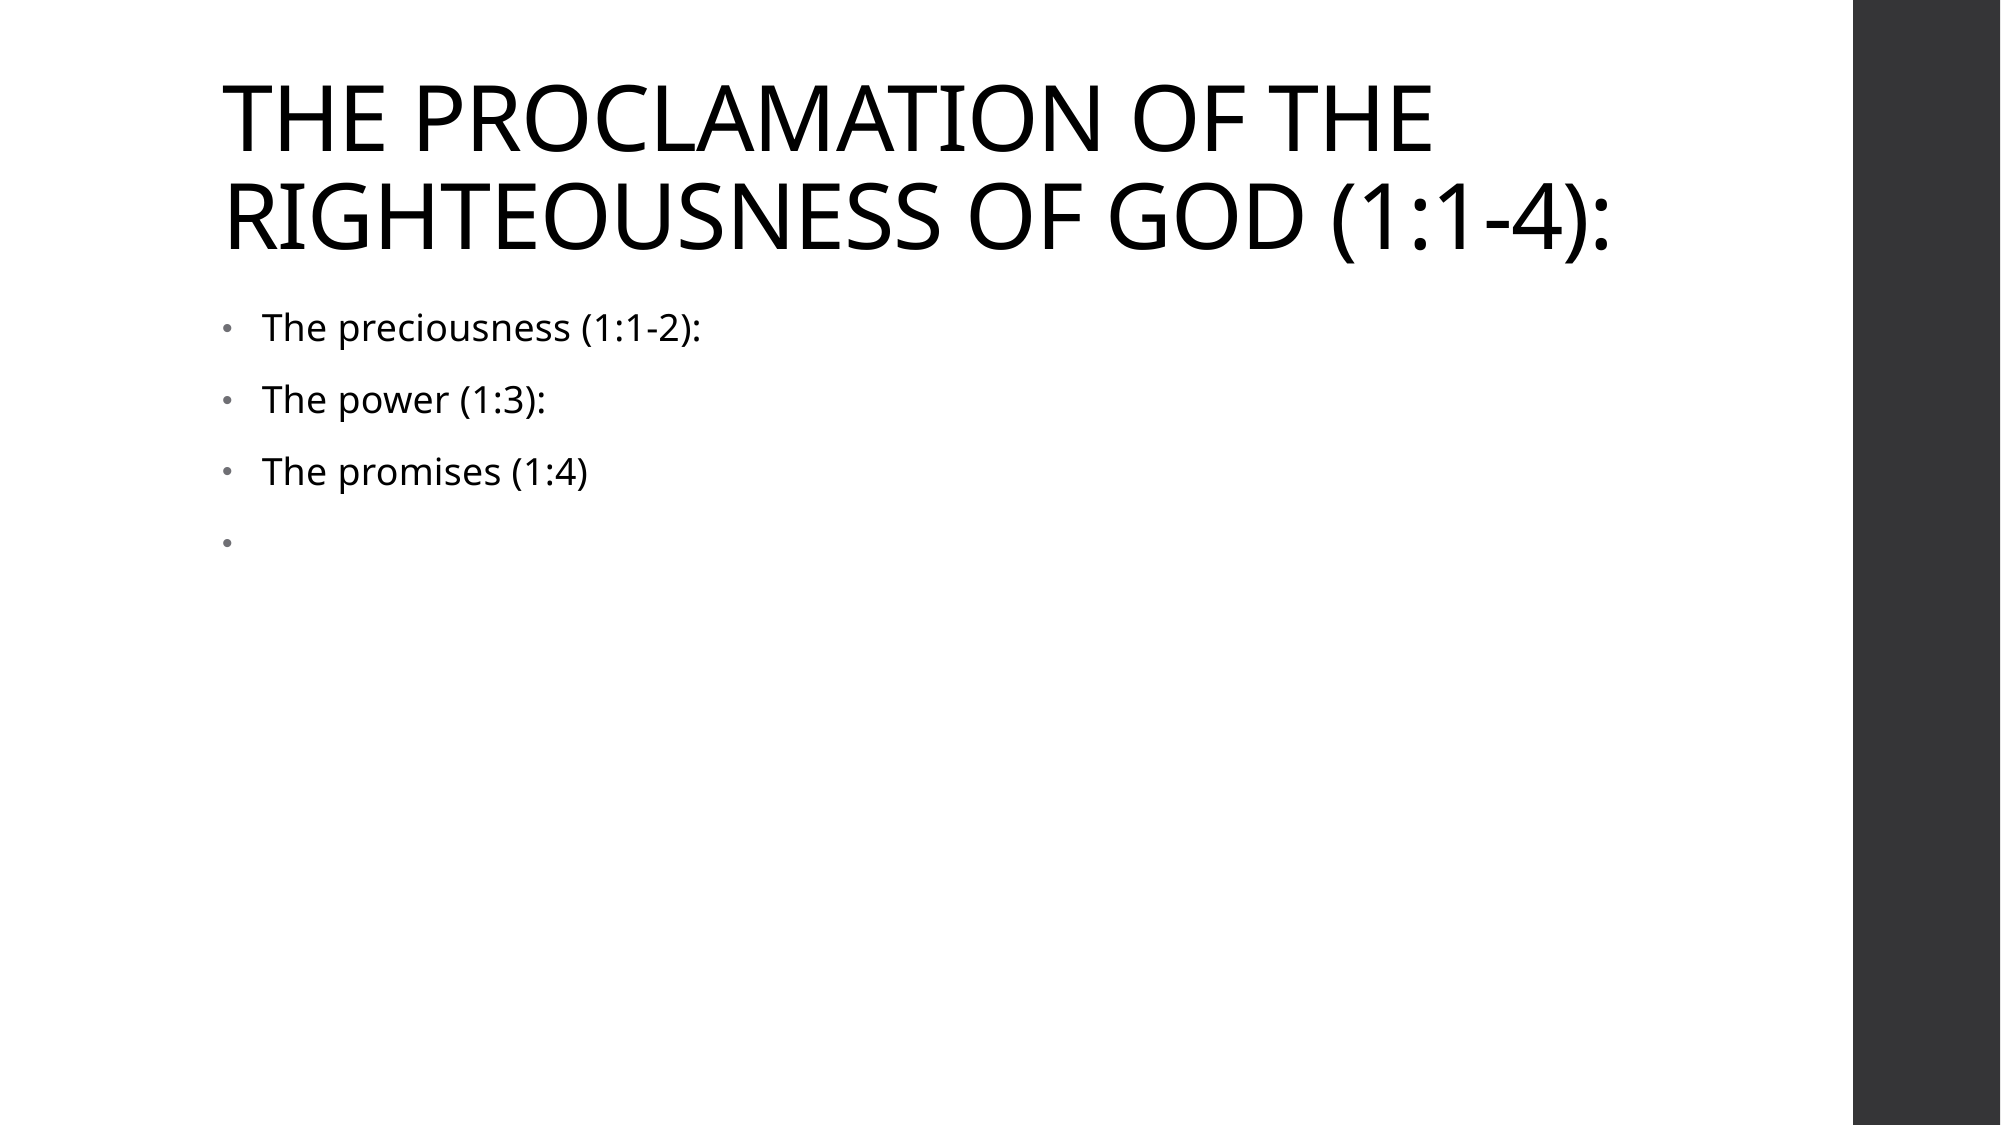

# THE PROCLAMATION OF THE RIGHTEOUSNESS OF GOD (1:1-4):
 The preciousness (1:1-2):
 The power (1:3):
 The promises (1:4)